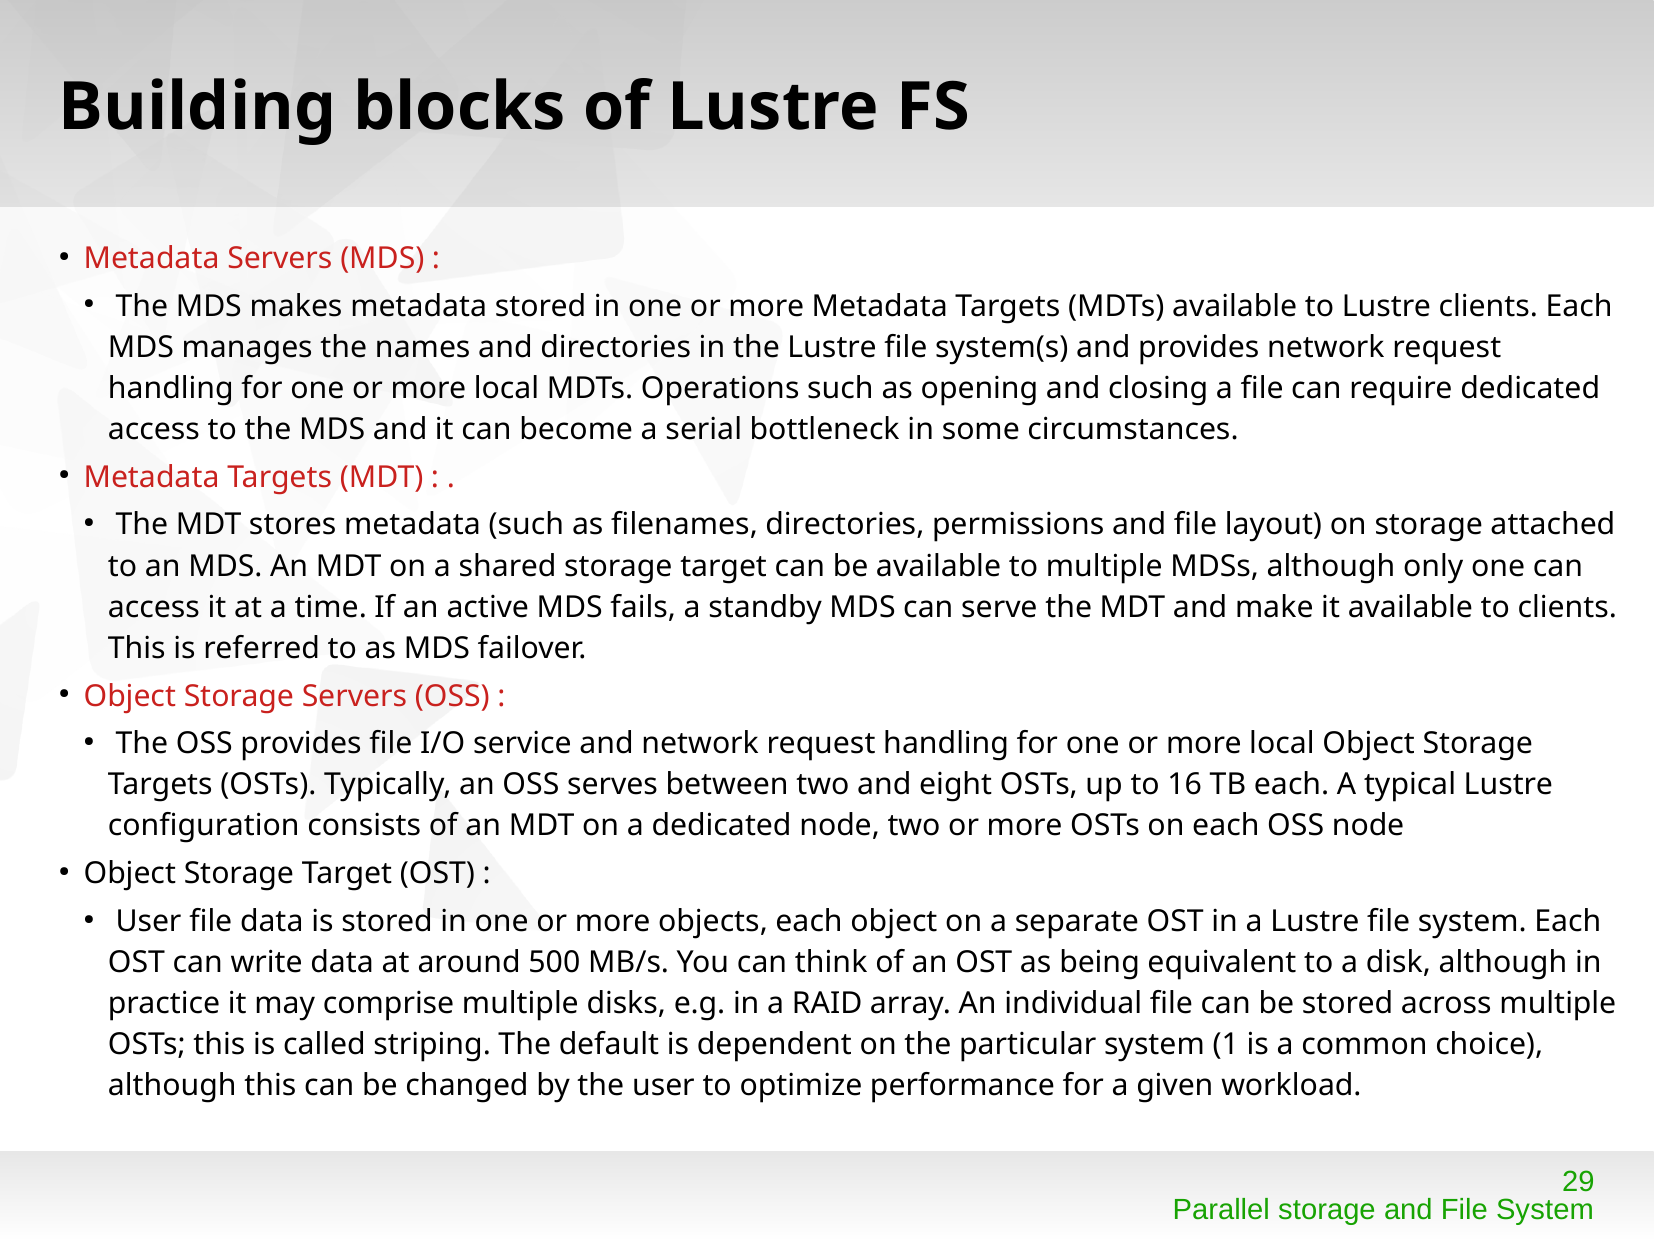

# Building blocks of Lustre FS
Metadata Servers (MDS) :
 The MDS makes metadata stored in one or more Metadata Targets (MDTs) available to Lustre clients. Each MDS manages the names and directories in the Lustre file system(s) and provides network request handling for one or more local MDTs. Operations such as opening and closing a file can require dedicated access to the MDS and it can become a serial bottleneck in some circumstances.
Metadata Targets (MDT) : .
 The MDT stores metadata (such as filenames, directories, permissions and file layout) on storage attached to an MDS. An MDT on a shared storage target can be available to multiple MDSs, although only one can access it at a time. If an active MDS fails, a standby MDS can serve the MDT and make it available to clients. This is referred to as MDS failover.
Object Storage Servers (OSS) :
 The OSS provides file I/O service and network request handling for one or more local Object Storage Targets (OSTs). Typically, an OSS serves between two and eight OSTs, up to 16 TB each. A typical Lustre configuration consists of an MDT on a dedicated node, two or more OSTs on each OSS node
Object Storage Target (OST) :
 User file data is stored in one or more objects, each object on a separate OST in a Lustre file system. Each OST can write data at around 500 MB/s. You can think of an OST as being equivalent to a disk, although in practice it may comprise multiple disks, e.g. in a RAID array. An individual file can be stored across multiple OSTs; this is called striping. The default is dependent on the particular system (1 is a common choice), although this can be changed by the user to optimize performance for a given workload.
29
Parallel storage and File System